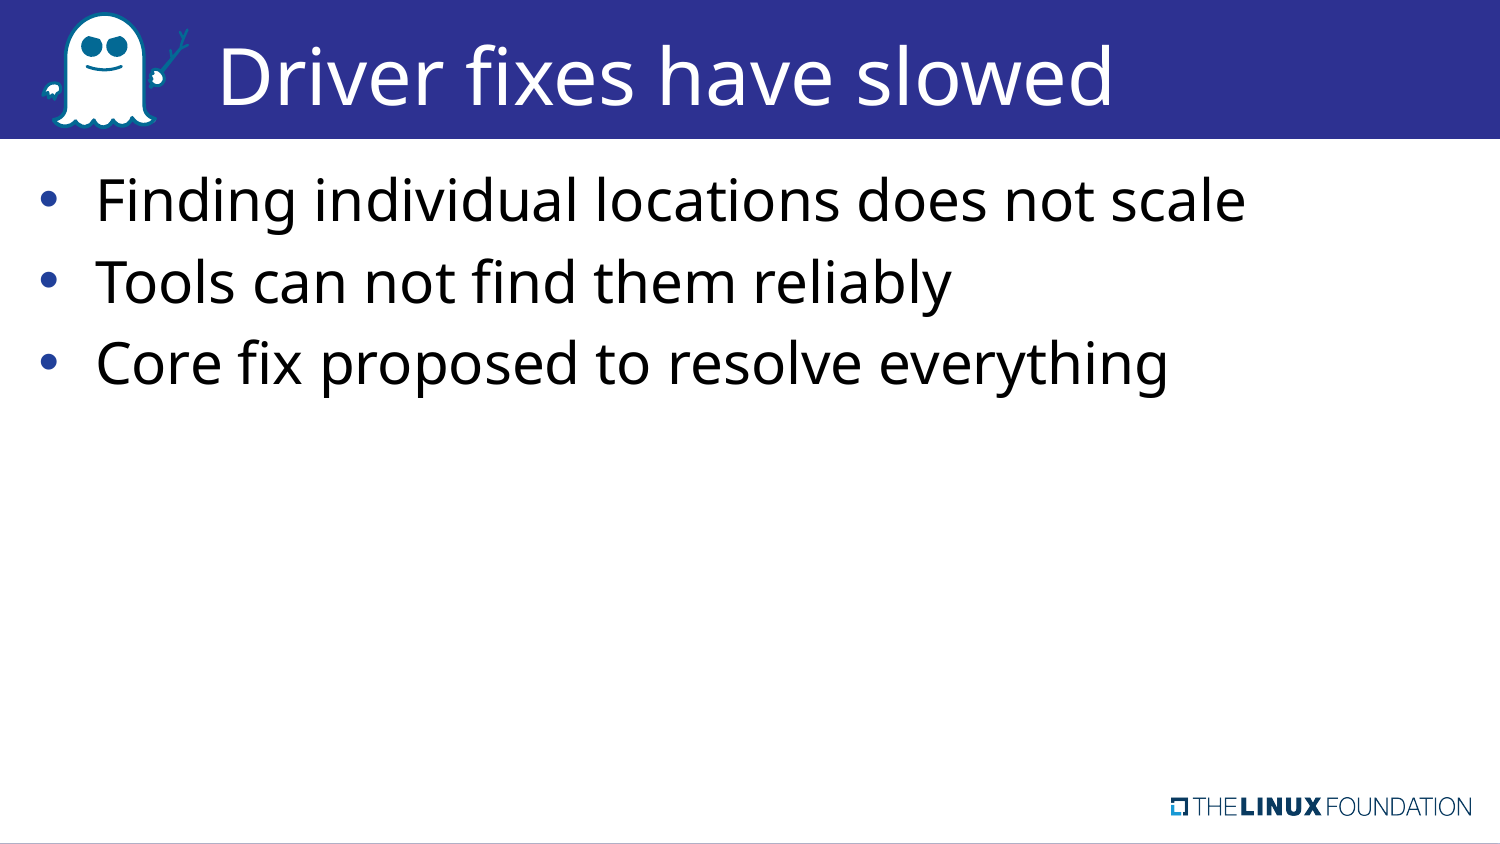

# Driver fixes have slowed
Finding individual locations does not scale
Tools can not find them reliably
Core fix proposed to resolve everything